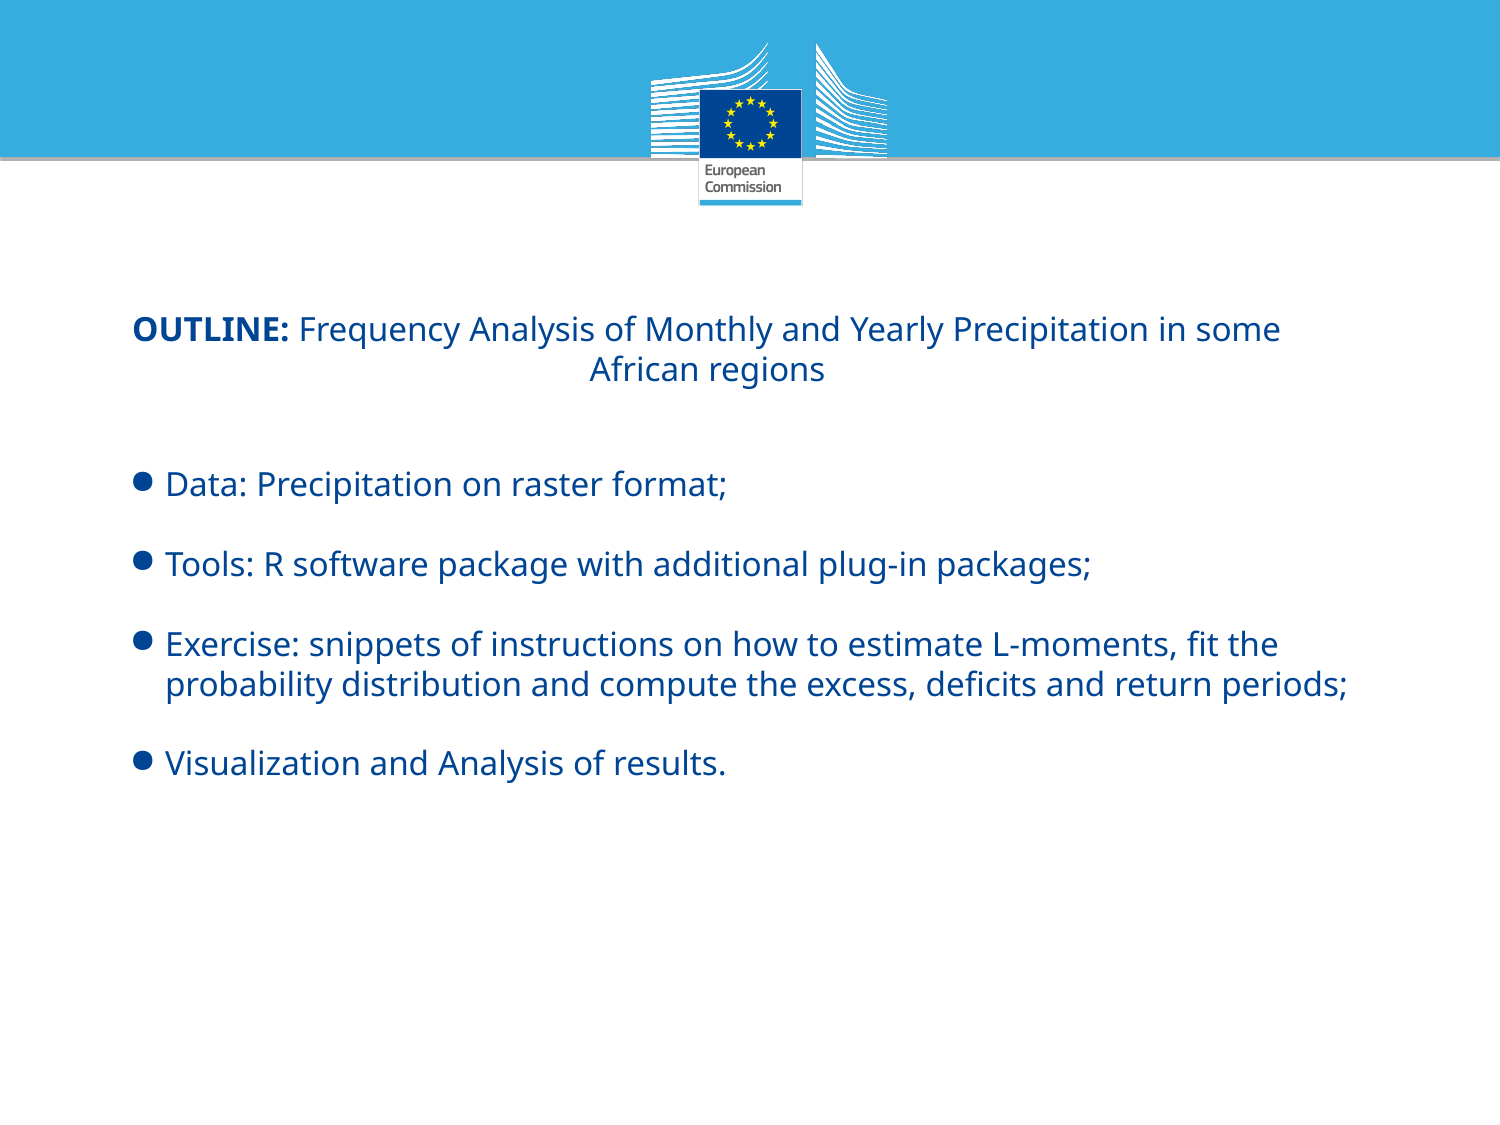

OUTLINE: Frequency Analysis of Monthly and Yearly Precipitation in some African regions
Data: Precipitation on raster format;
Tools: R software package with additional plug-in packages;
Exercise: snippets of instructions on how to estimate L-moments, fit the probability distribution and compute the excess, deficits and return periods;
Visualization and Analysis of results.